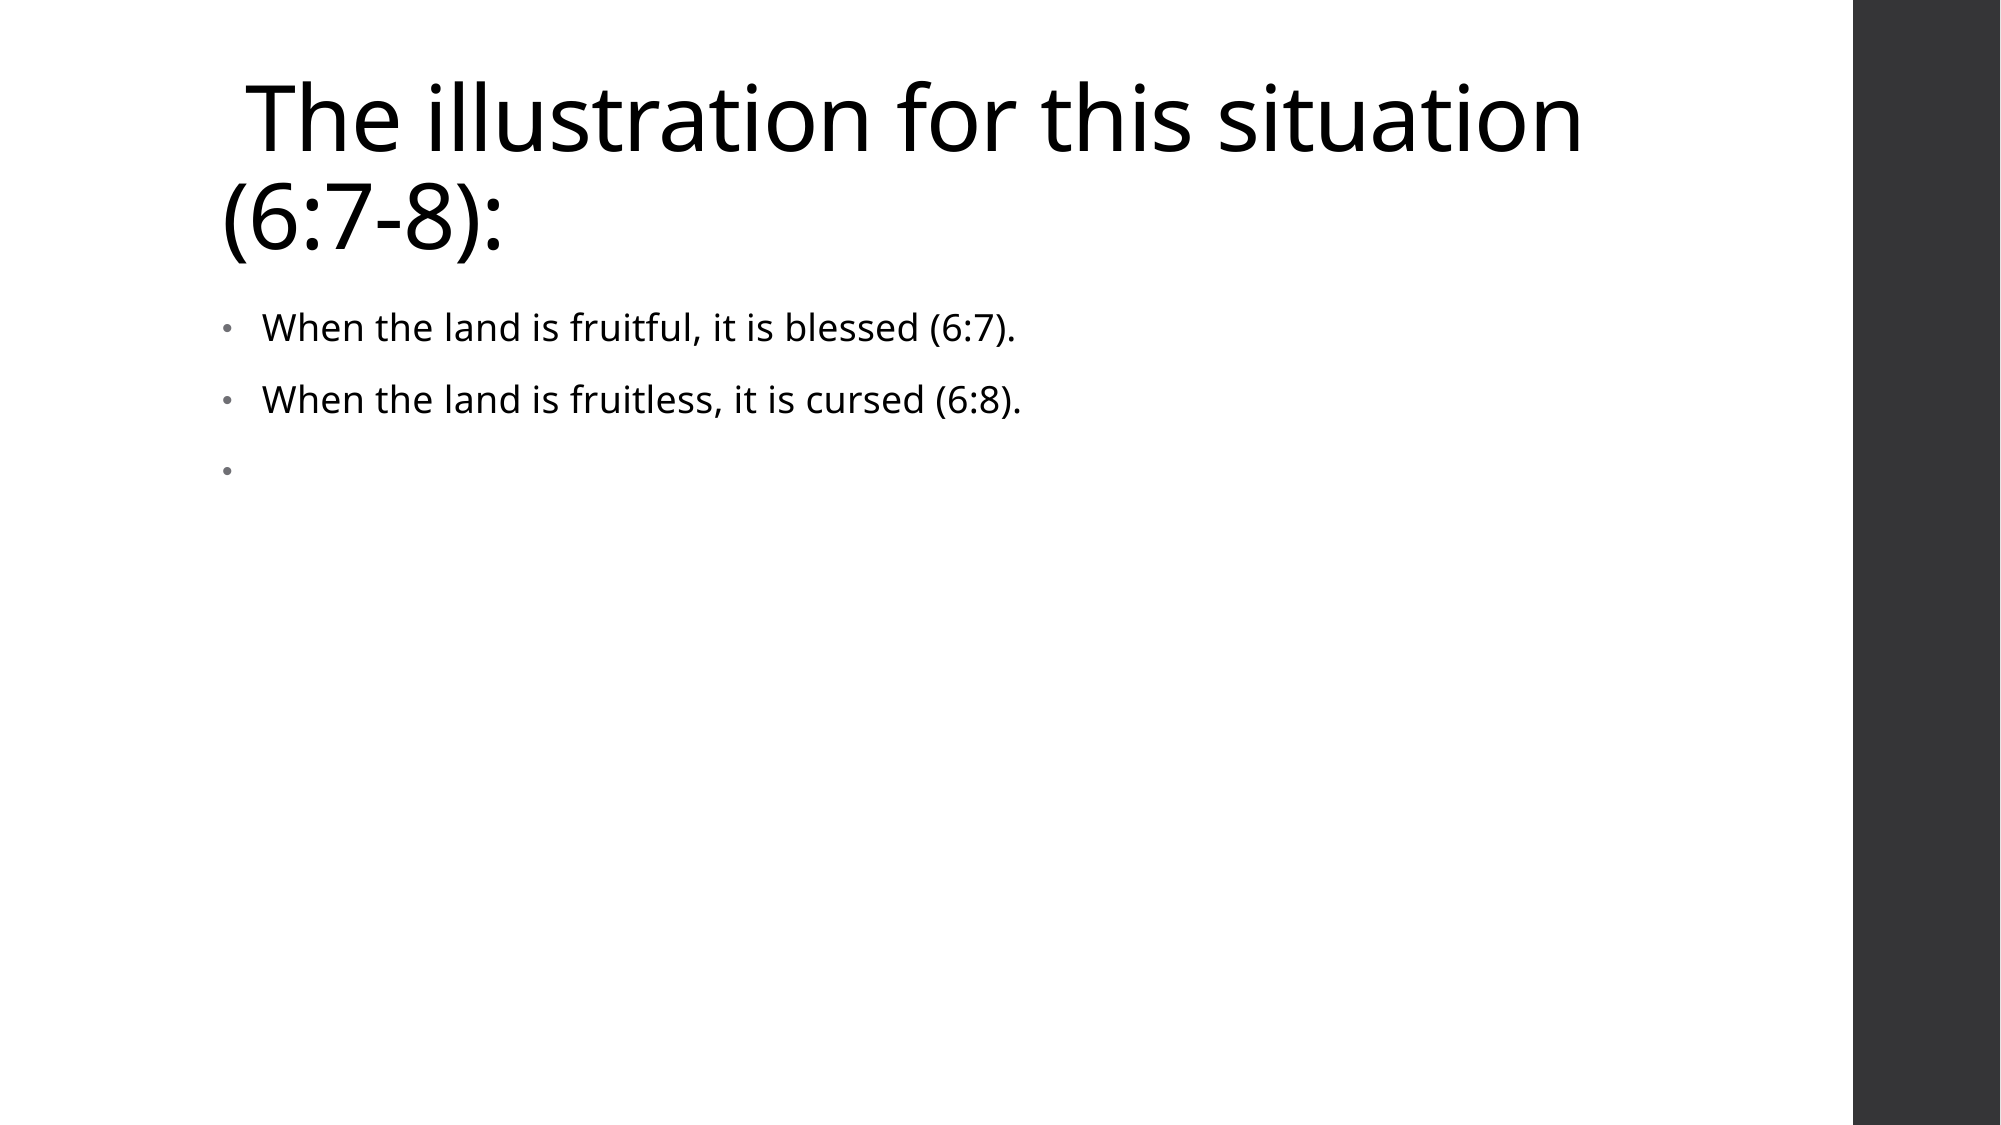

# The illustration for this situation (6:7-8):
 When the land is fruitful, it is blessed (6:7).
 When the land is fruitless, it is cursed (6:8).